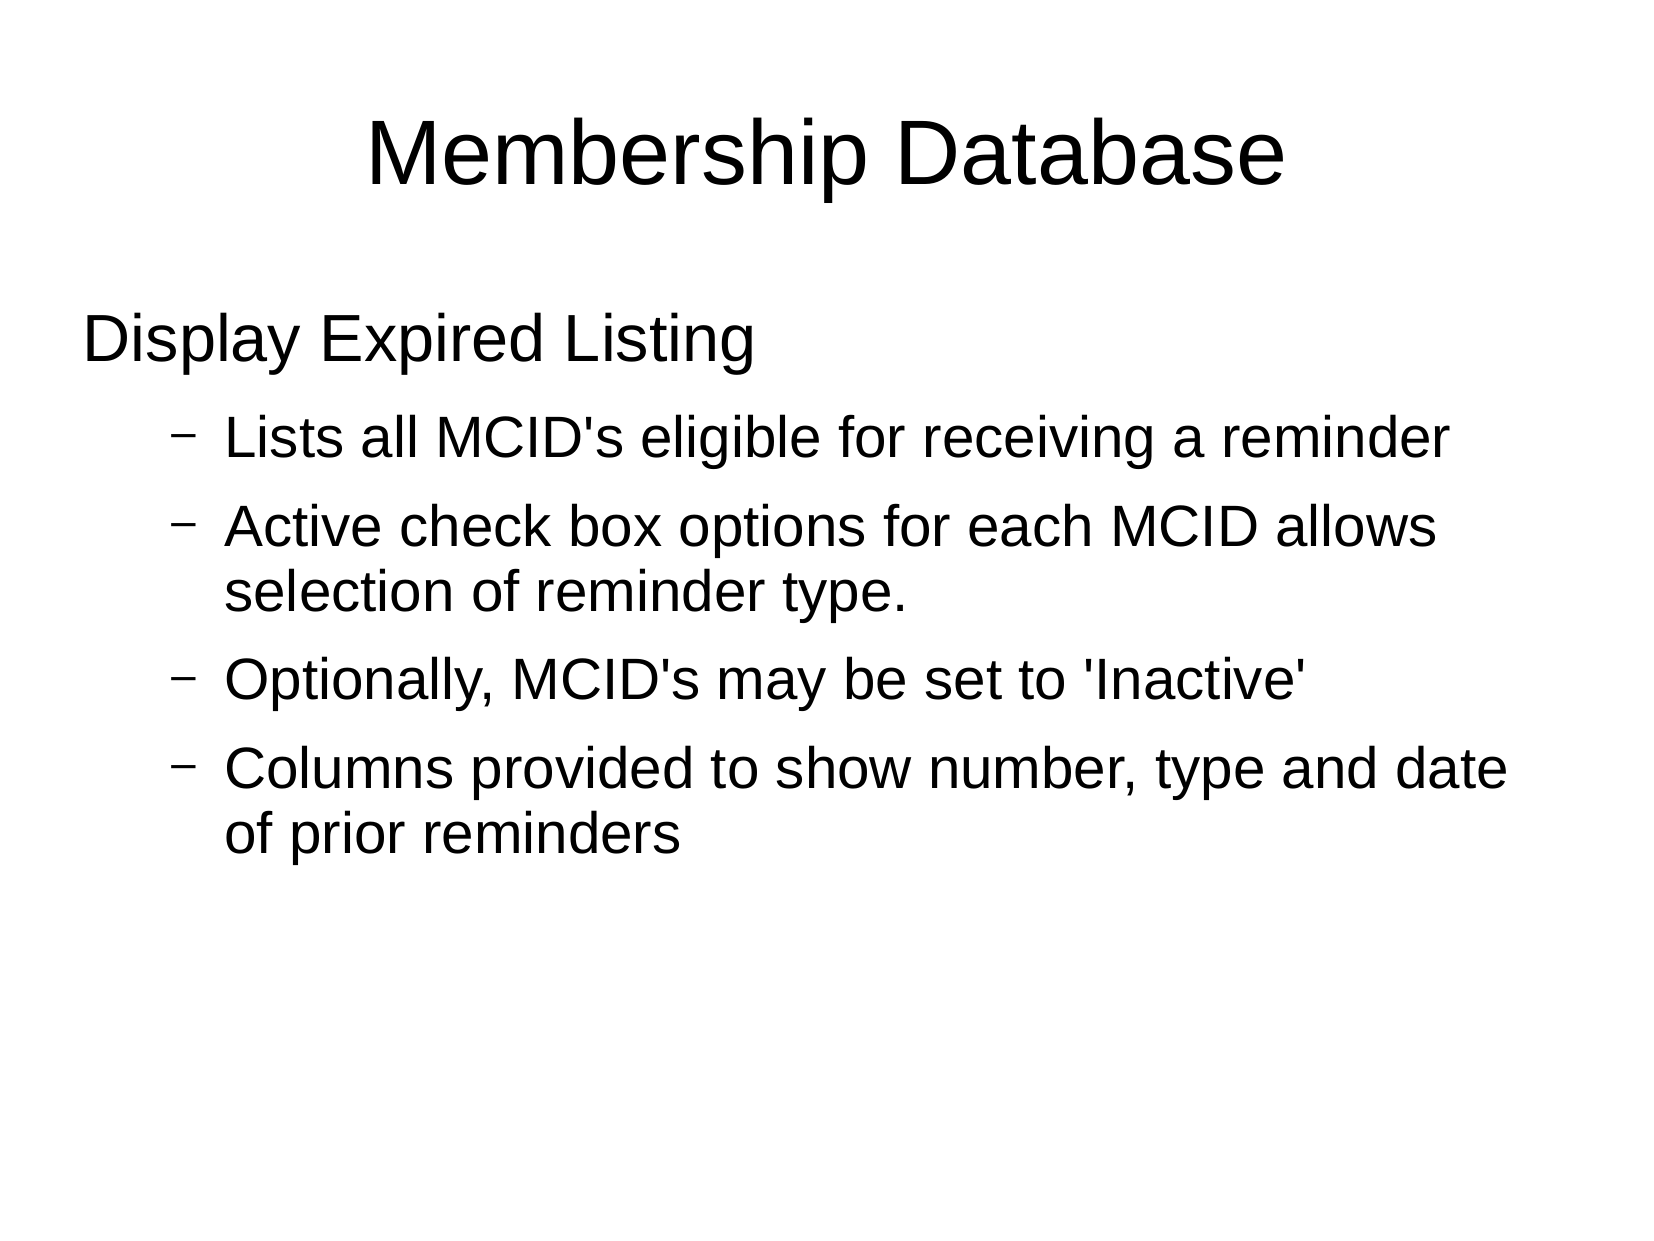

# Membership Database
Display Expired Listing
Lists all MCID's eligible for receiving a reminder
Active check box options for each MCID allows selection of reminder type.
Optionally, MCID's may be set to 'Inactive'
Columns provided to show number, type and date of prior reminders